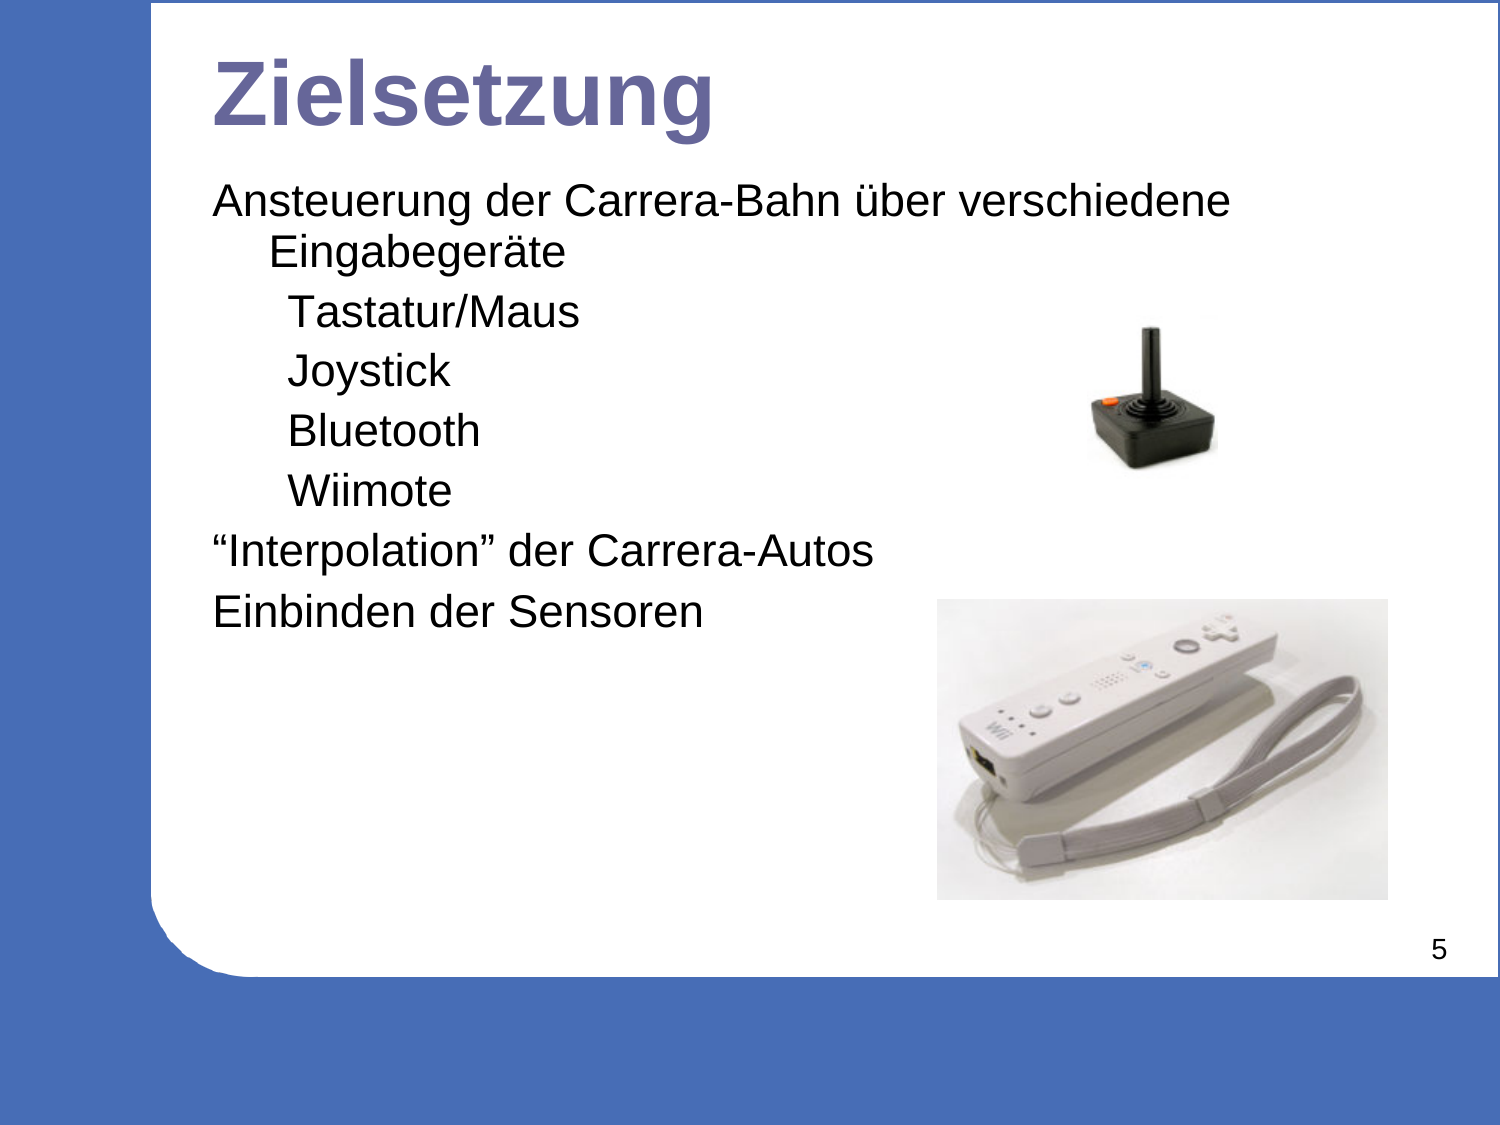

# Zielsetzung
Ansteuerung der Carrera-Bahn über verschiedene Eingabegeräte
Tastatur/Maus
Joystick
Bluetooth
Wiimote
“Interpolation” der Carrera-Autos
Einbinden der Sensoren
5